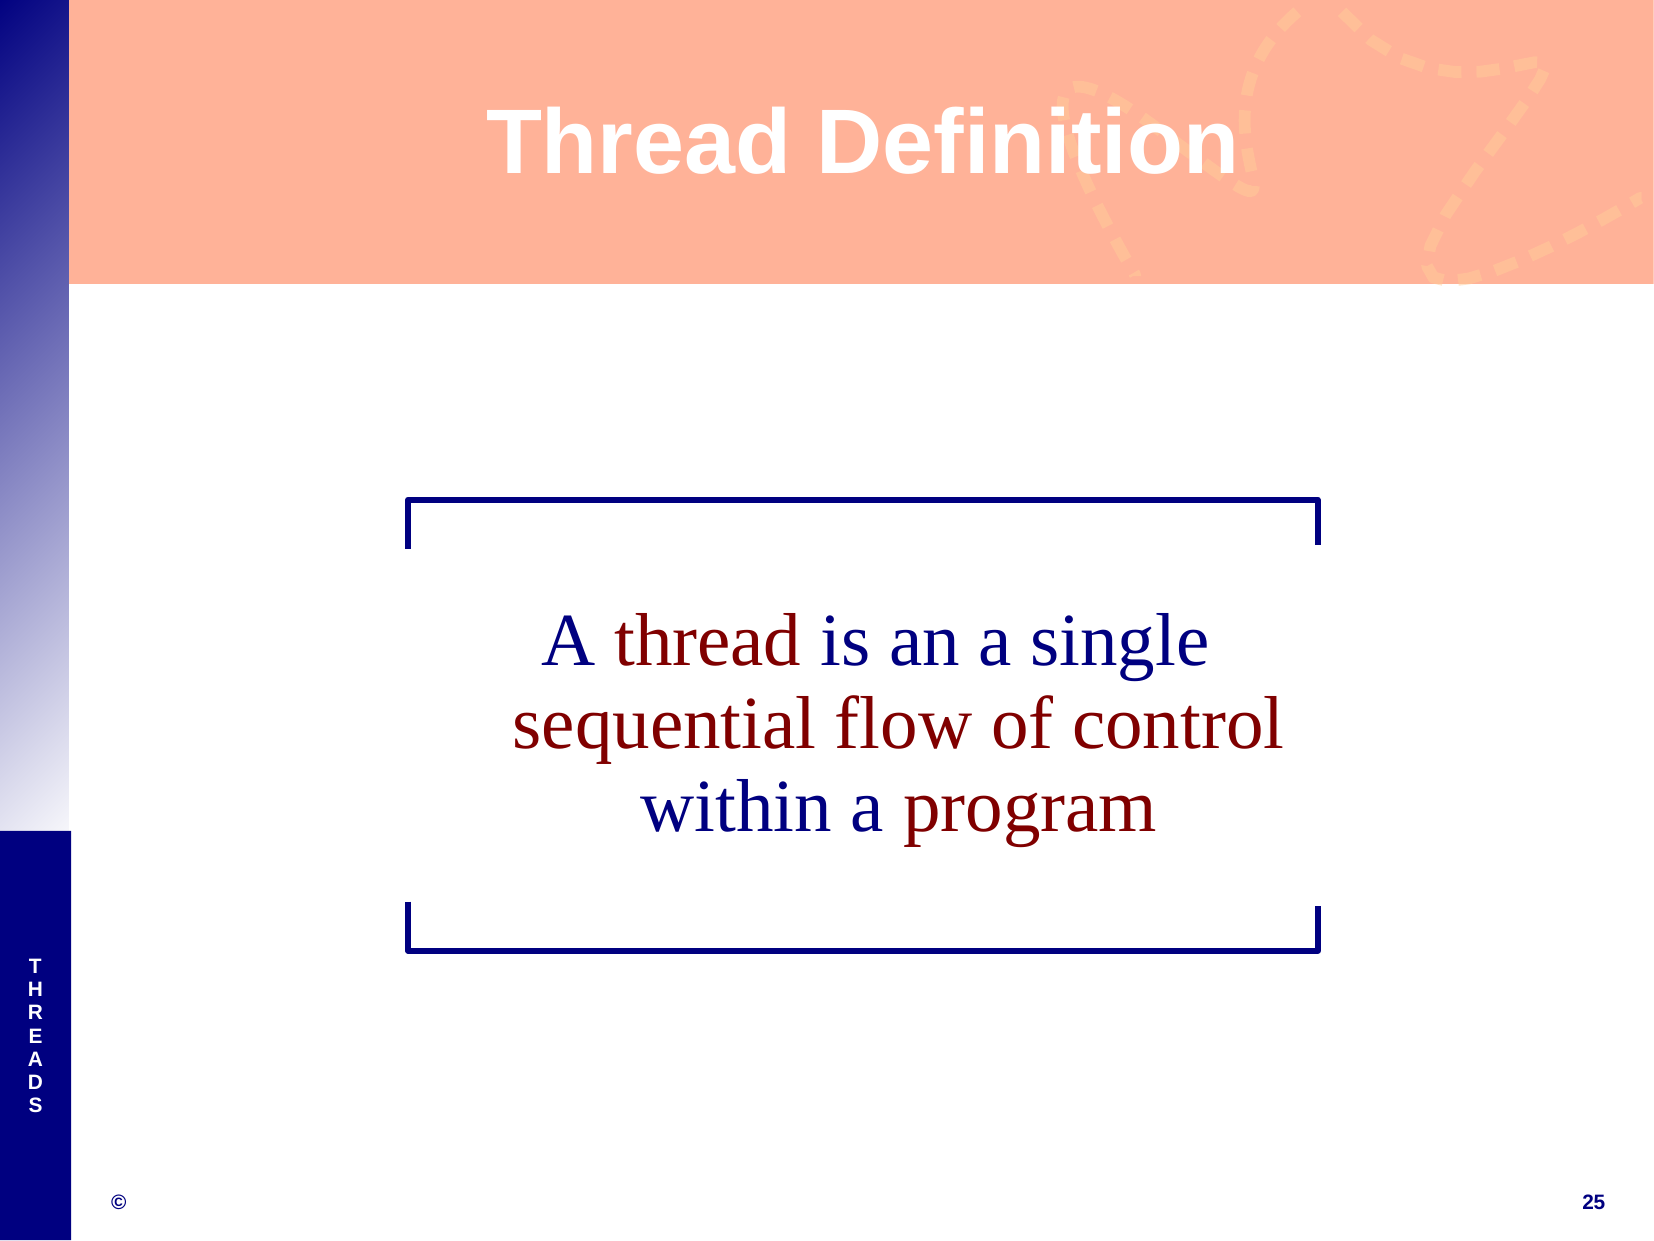

# Thread Definition
A thread is an a single sequential flow of control within a program
T
H
R
E
A
D
S